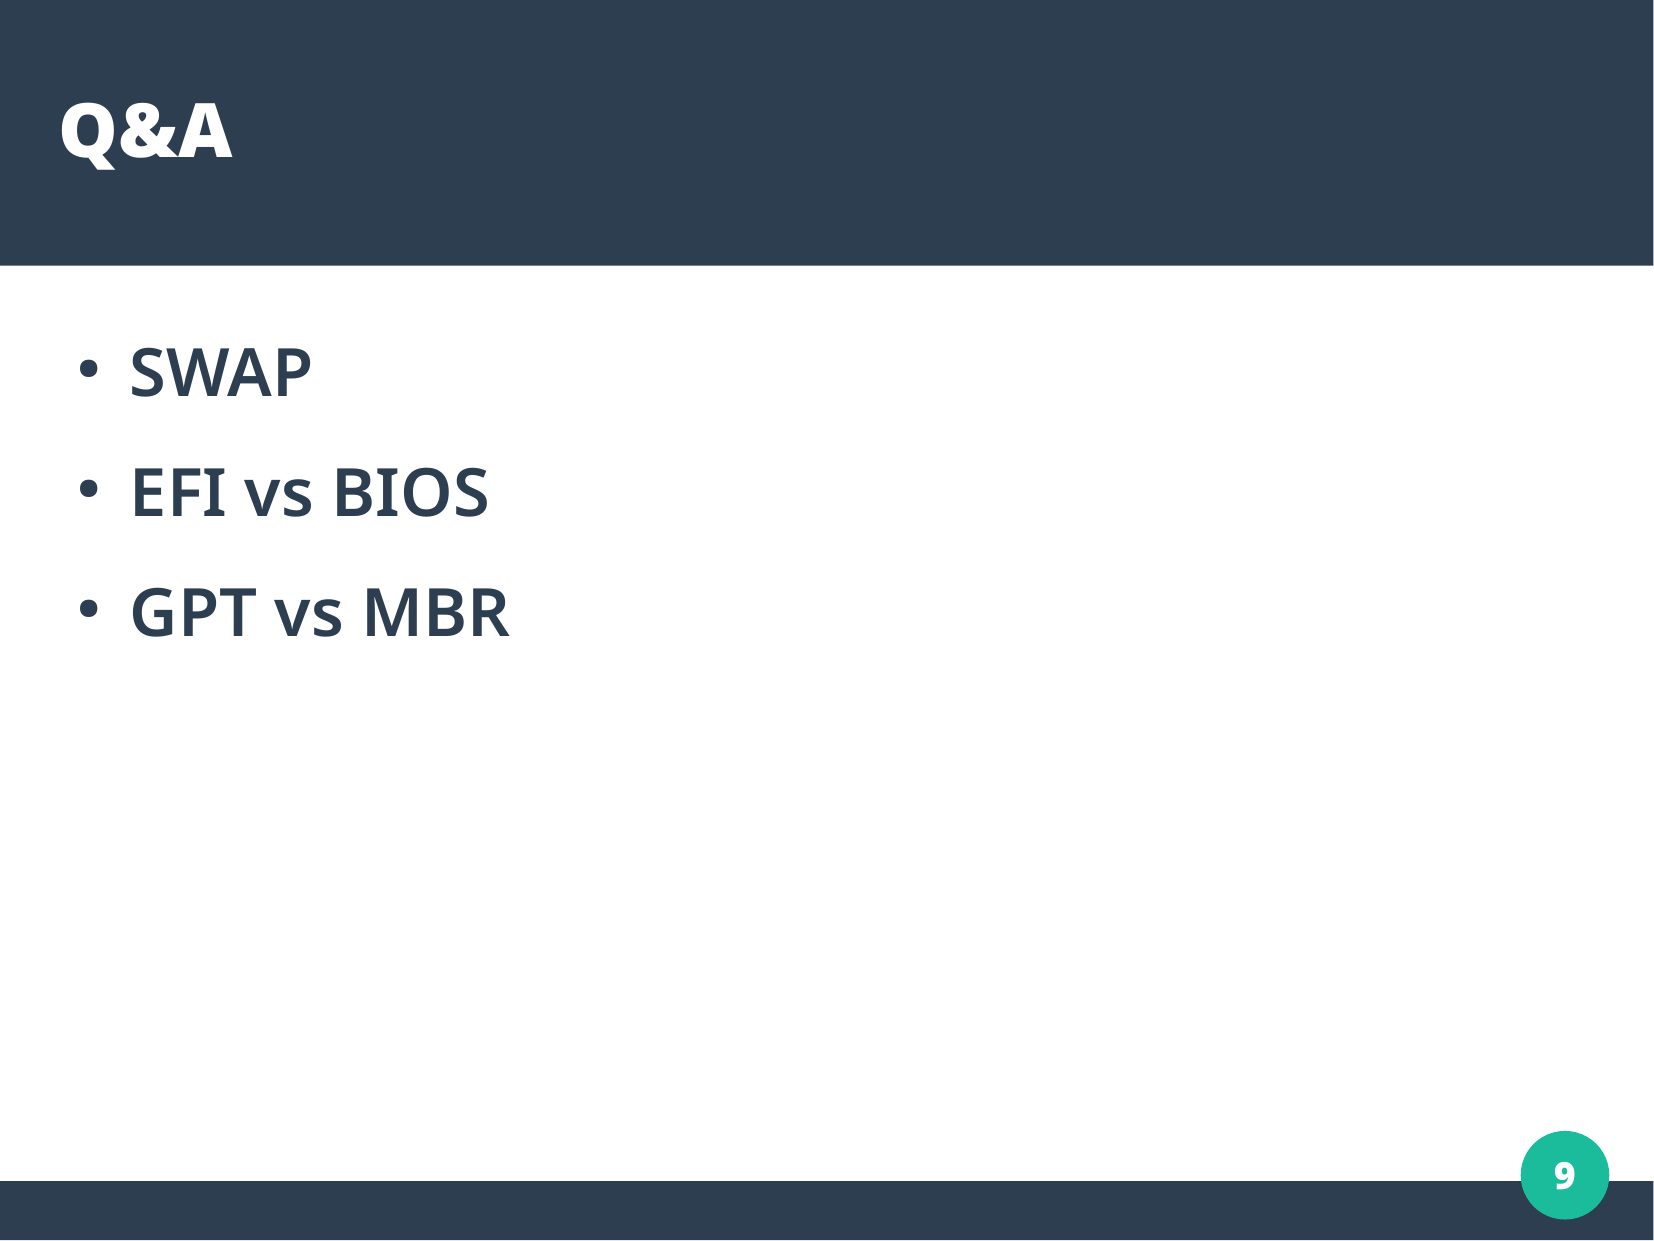

# Q&A
SWAP
EFI vs BIOS
GPT vs MBR
9